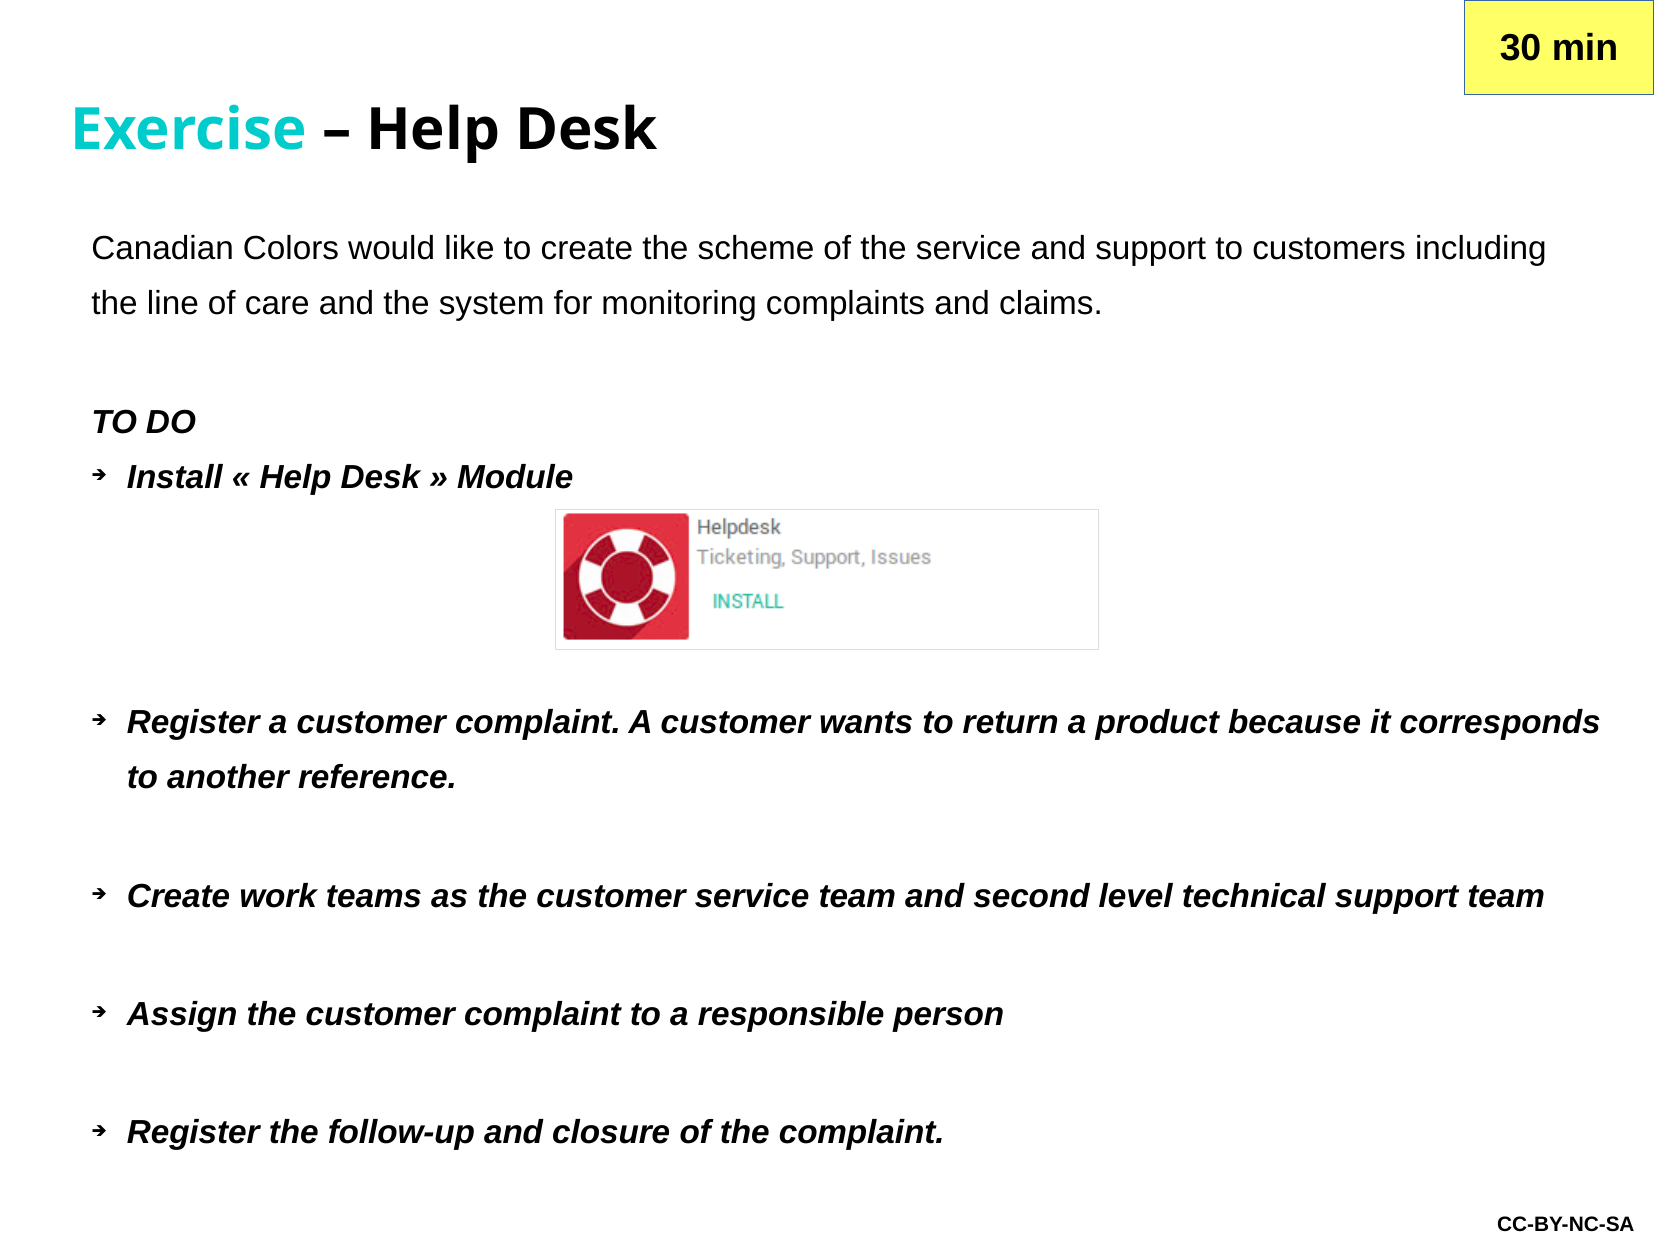

30 min
# Exercise – Help Desk
Canadian Colors would like to create the scheme of the service and support to customers including the line of care and the system for monitoring complaints and claims.
TO DO
Install « Help Desk » Module
Register a customer complaint. A customer wants to return a product because it corresponds to another reference.
Create work teams as the customer service team and second level technical support team
Assign the customer complaint to a responsible person
Register the follow-up and closure of the complaint.
CC-BY-NC-SA